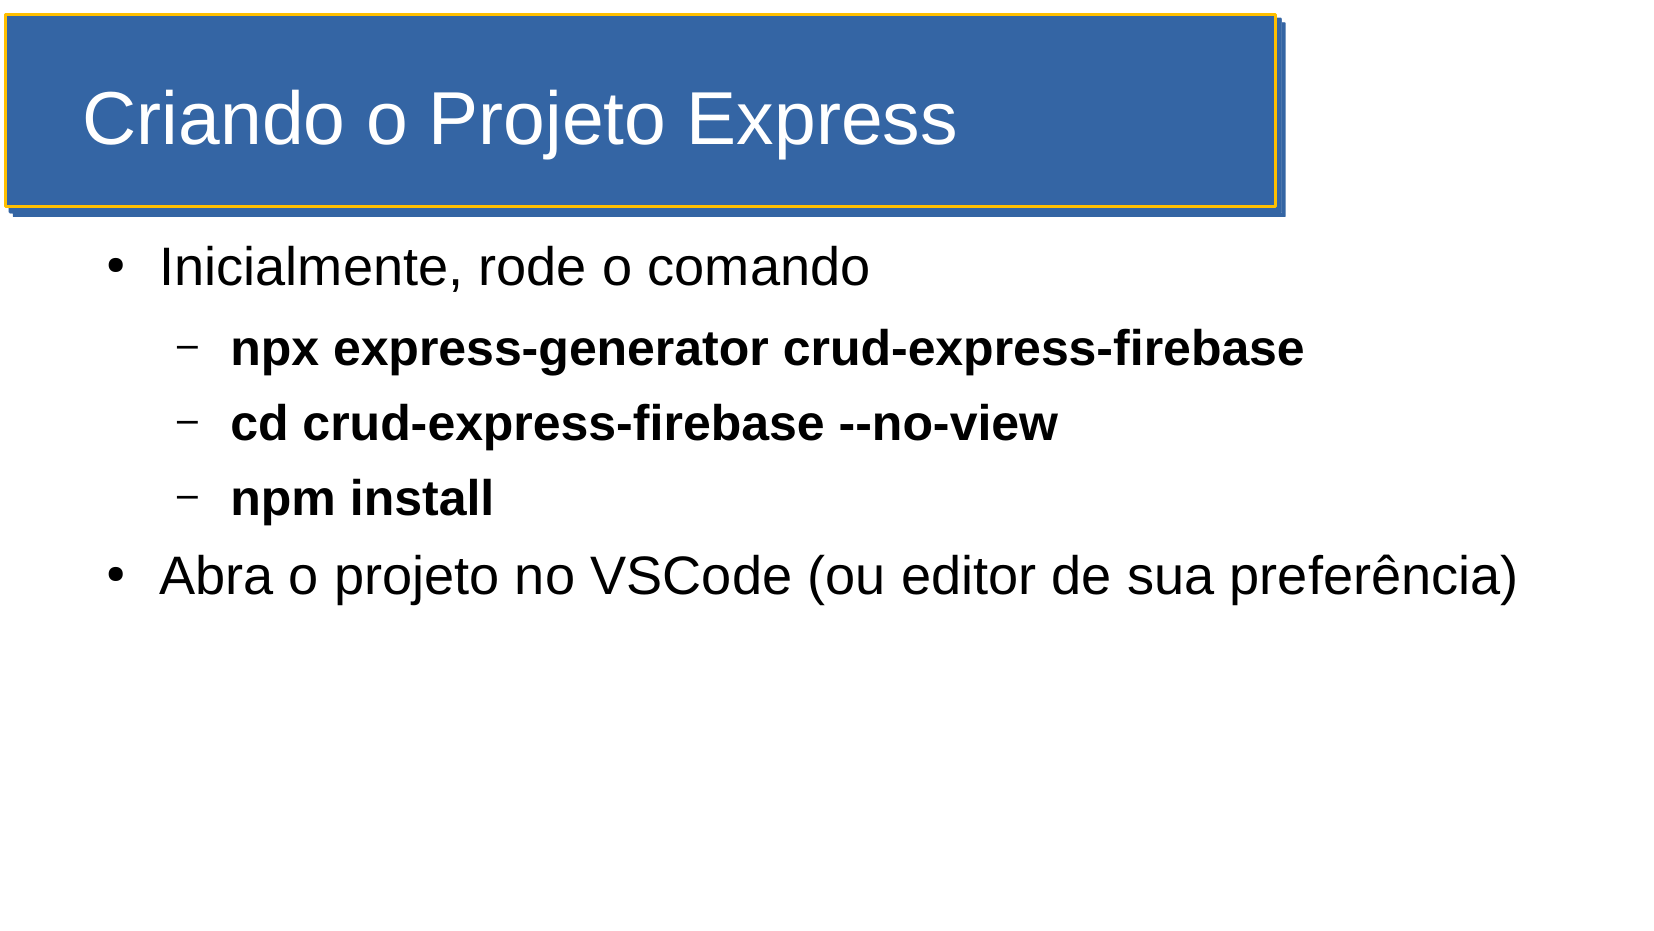

# Criando o Projeto Express
Inicialmente, rode o comando
npx express-generator crud-express-firebase
cd crud-express-firebase --no-view
npm install
Abra o projeto no VSCode (ou editor de sua preferência)